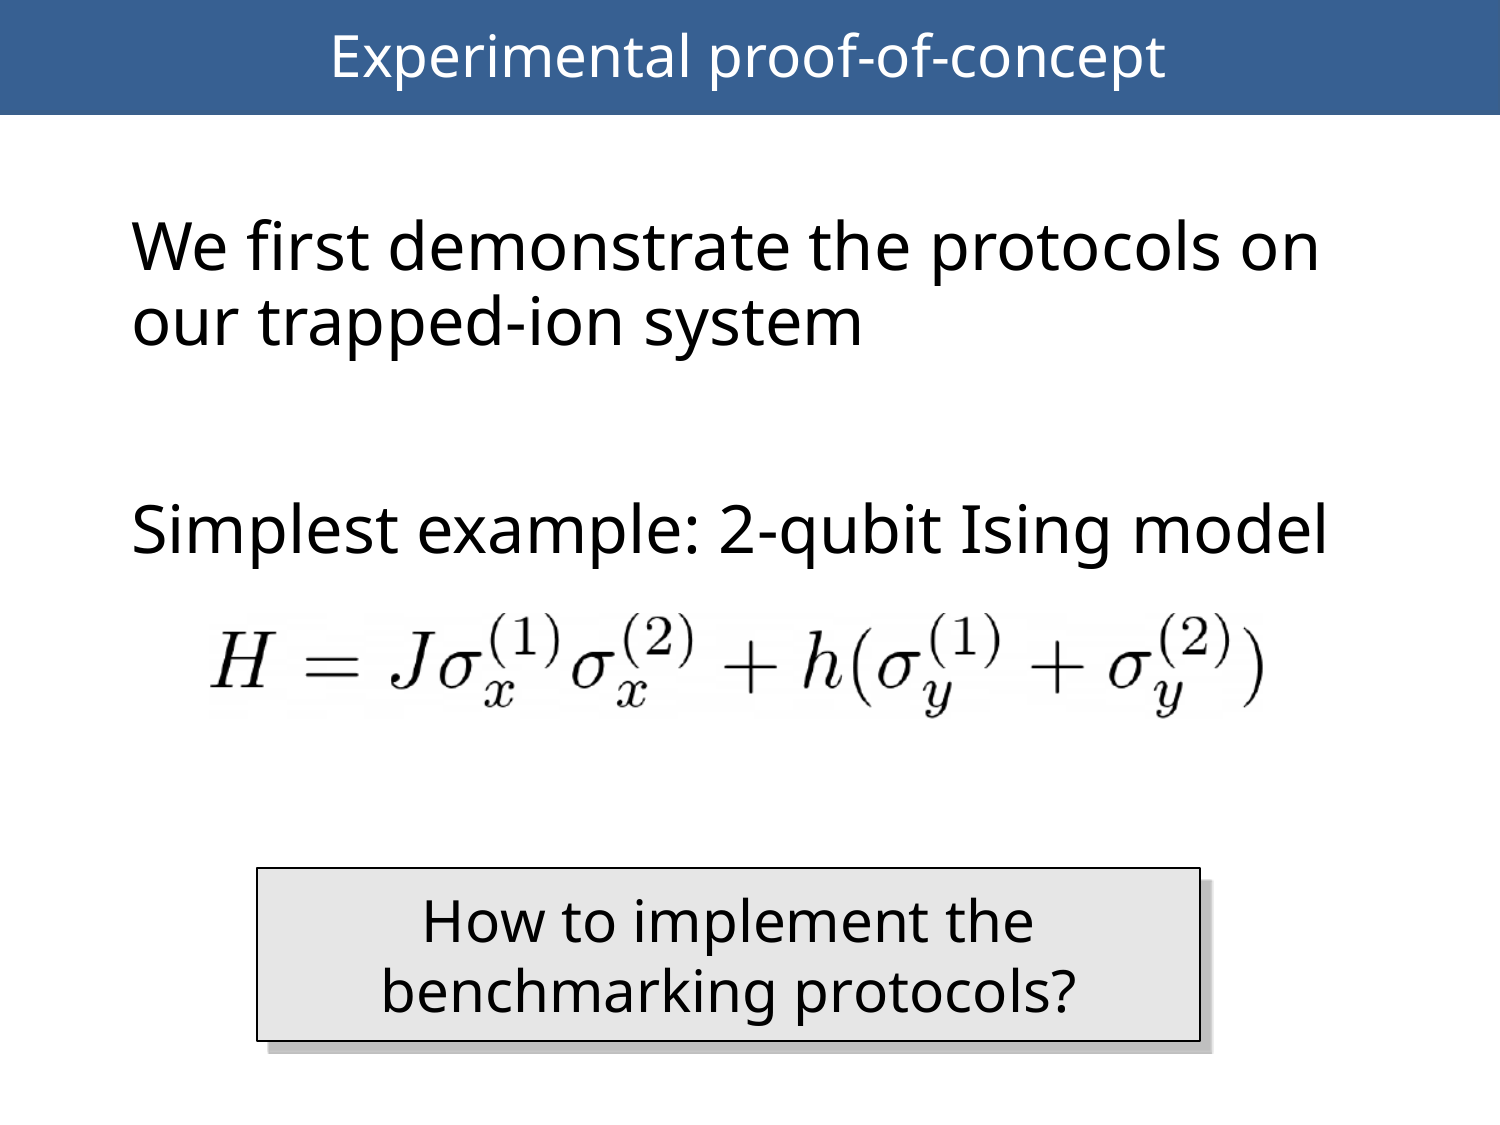

# Experimental proof-of-concept
We first demonstrate the protocols on our trapped-ion system
Simplest example: 2-qubit Ising model
How to implement the benchmarking protocols?